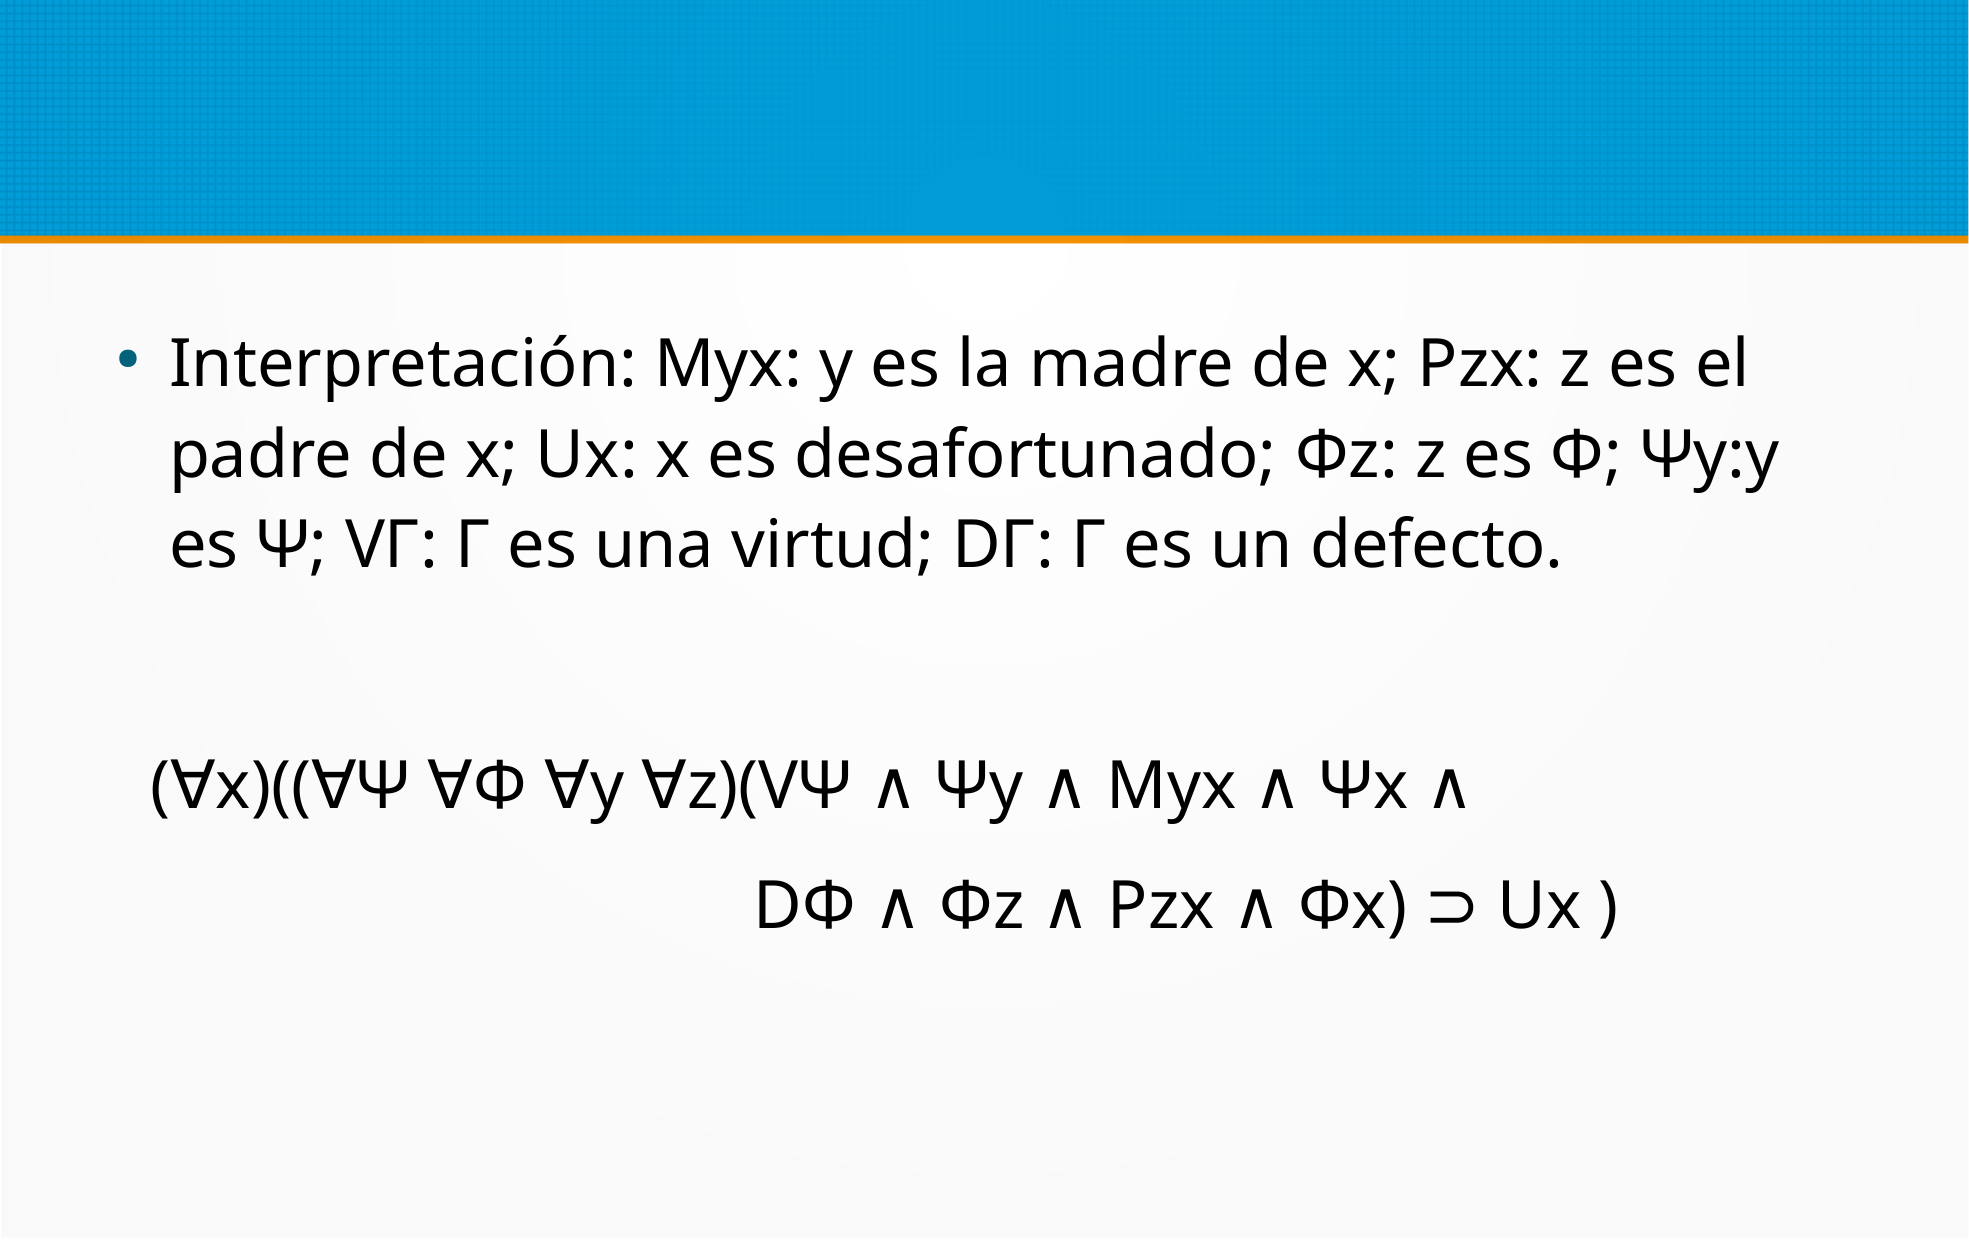

#
Interpretación: Myx: y es la madre de x; Pzx: z es el padre de x; Ux: x es desafortunado; Φz: z es Φ; Ψy:y es Ψ; VΓ: Γ es una virtud; DΓ: Γ es un defecto.
 (∀x)((∀Ψ ∀Φ ∀y ∀z)(VΨ ∧ Ψy ∧ Myx ∧ Ψx ∧
 DΦ ∧ Φz ∧ Pzx ∧ Φx) ⊃ Ux )